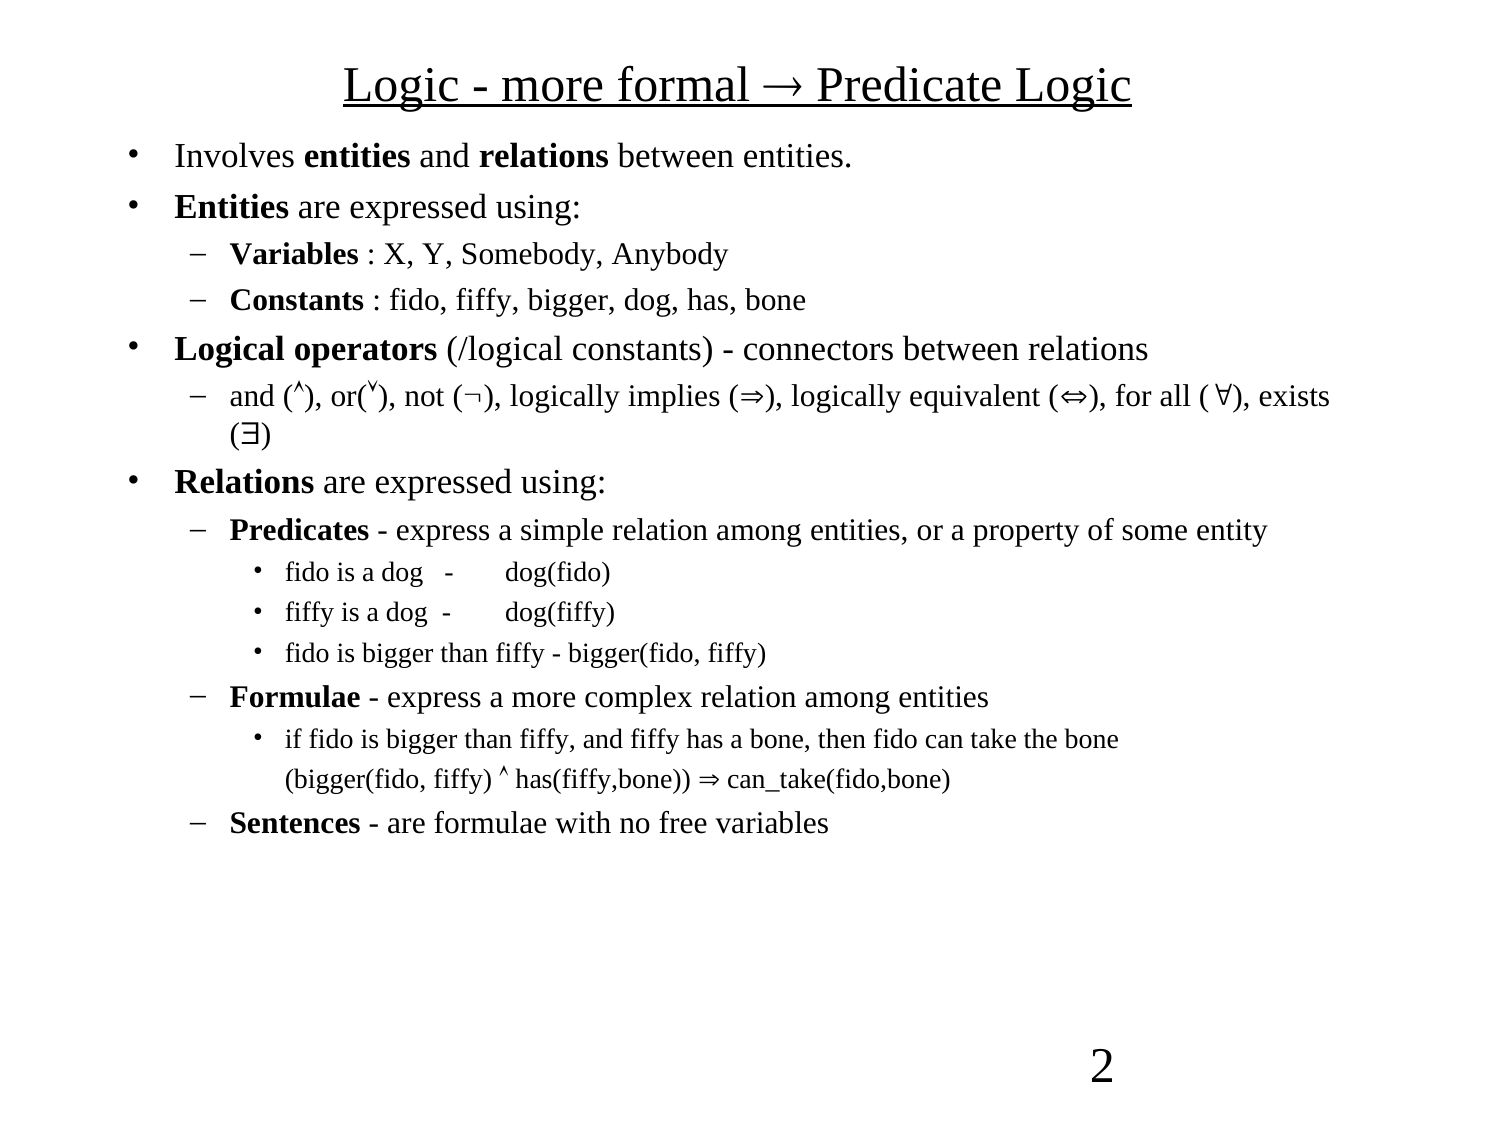

# Logic - more formal  Predicate Logic
Involves entities and relations between entities.
Entities are expressed using:
Variables : X, Y, Somebody, Anybody
Constants : fido, fiffy, bigger, dog, has, bone
Logical operators (/logical constants) - connectors between relations
and (), or(), not (), logically implies (), logically equivalent (), for all (), exists ()
Relations are expressed using:
Predicates - express a simple relation among entities, or a property of some entity
fido is a dog - 	dog(fido)
fiffy is a dog - 	dog(fiffy)
fido is bigger than fiffy - bigger(fido, fiffy)
Formulae - express a more complex relation among entities
if fido is bigger than fiffy, and fiffy has a bone, then fido can take the bone
	(bigger(fido, fiffy)  has(fiffy,bone))  can_take(fido,bone)
Sentences - are formulae with no free variables
2